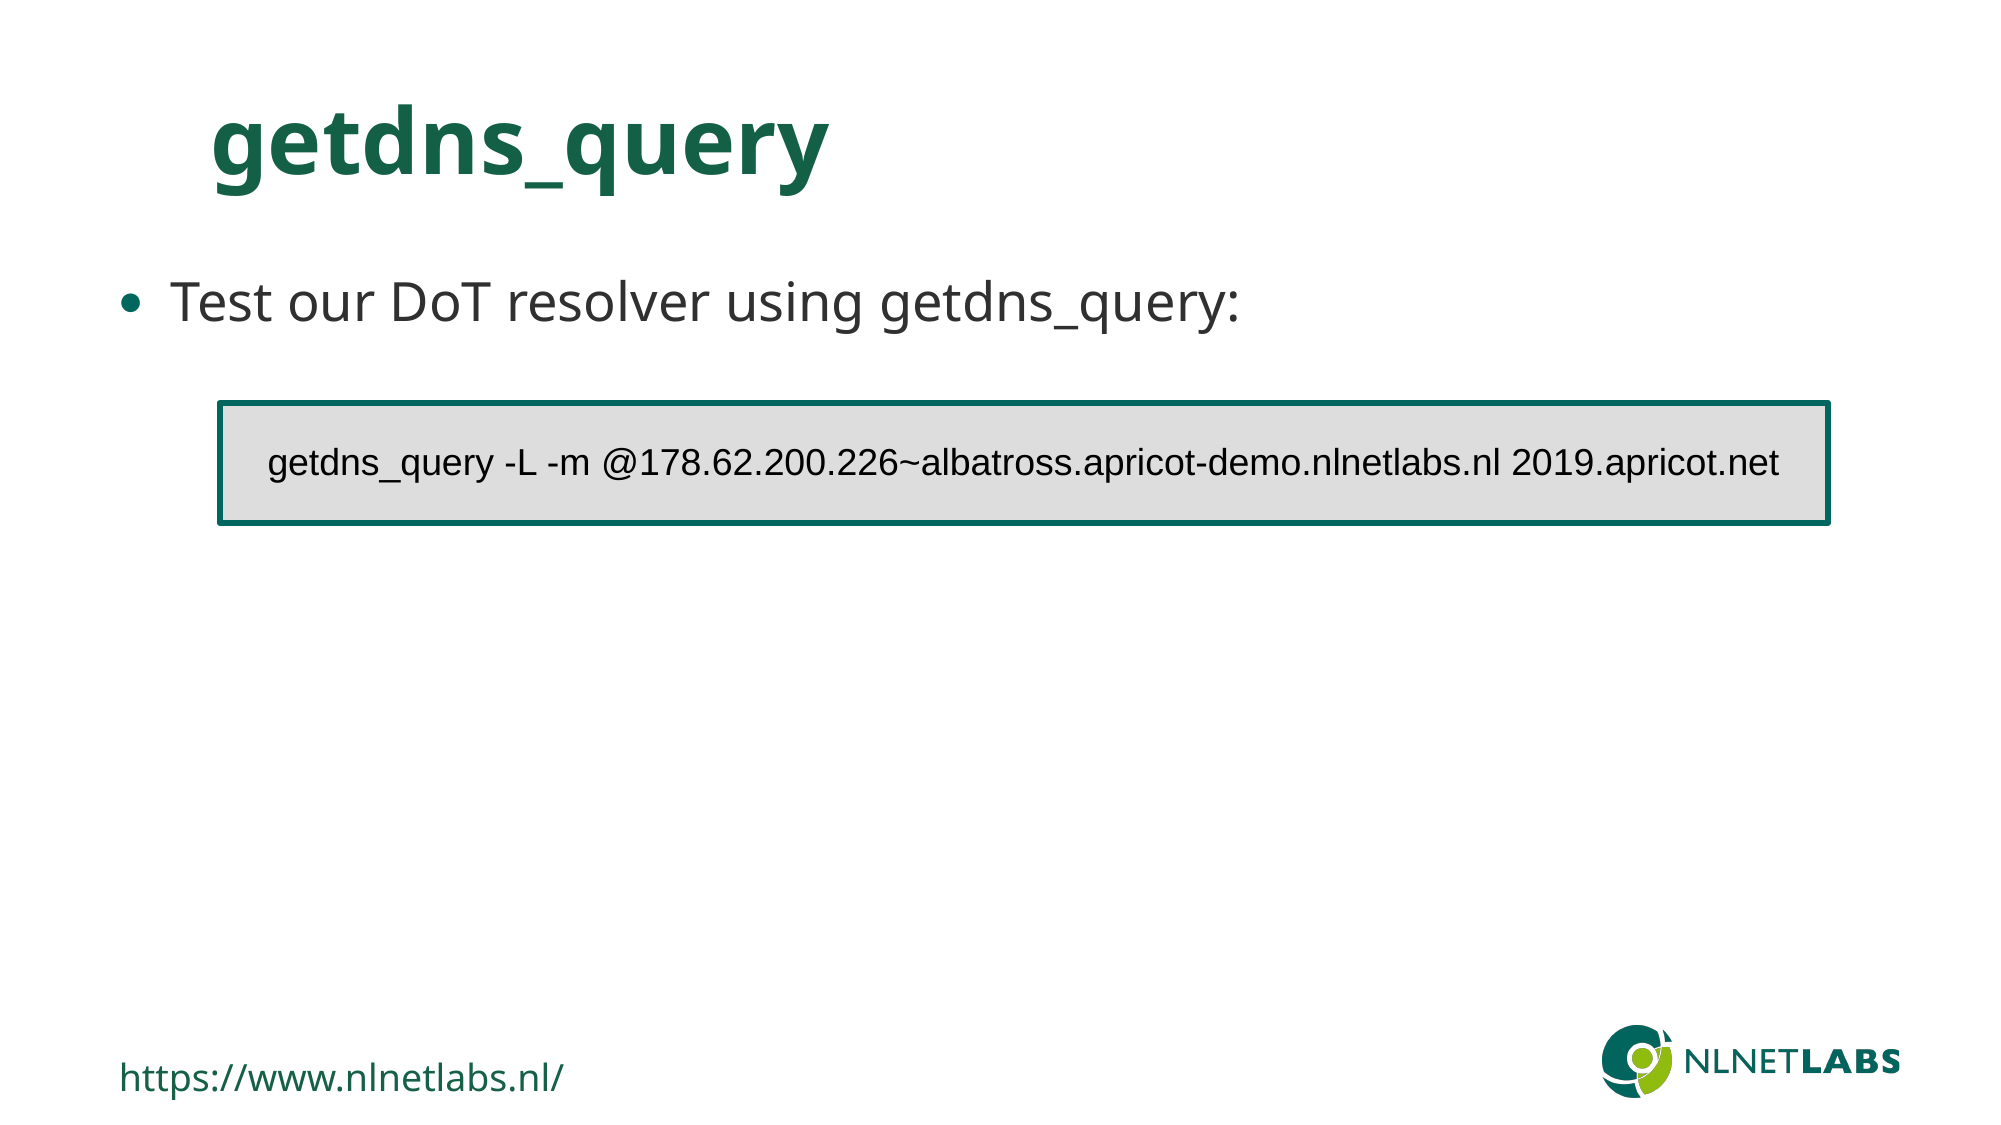

# getdns_query
Test our DoT resolver using getdns_query:
getdns_query -L -m @178.62.200.226~albatross.apricot-demo.nlnetlabs.nl 2019.apricot.net